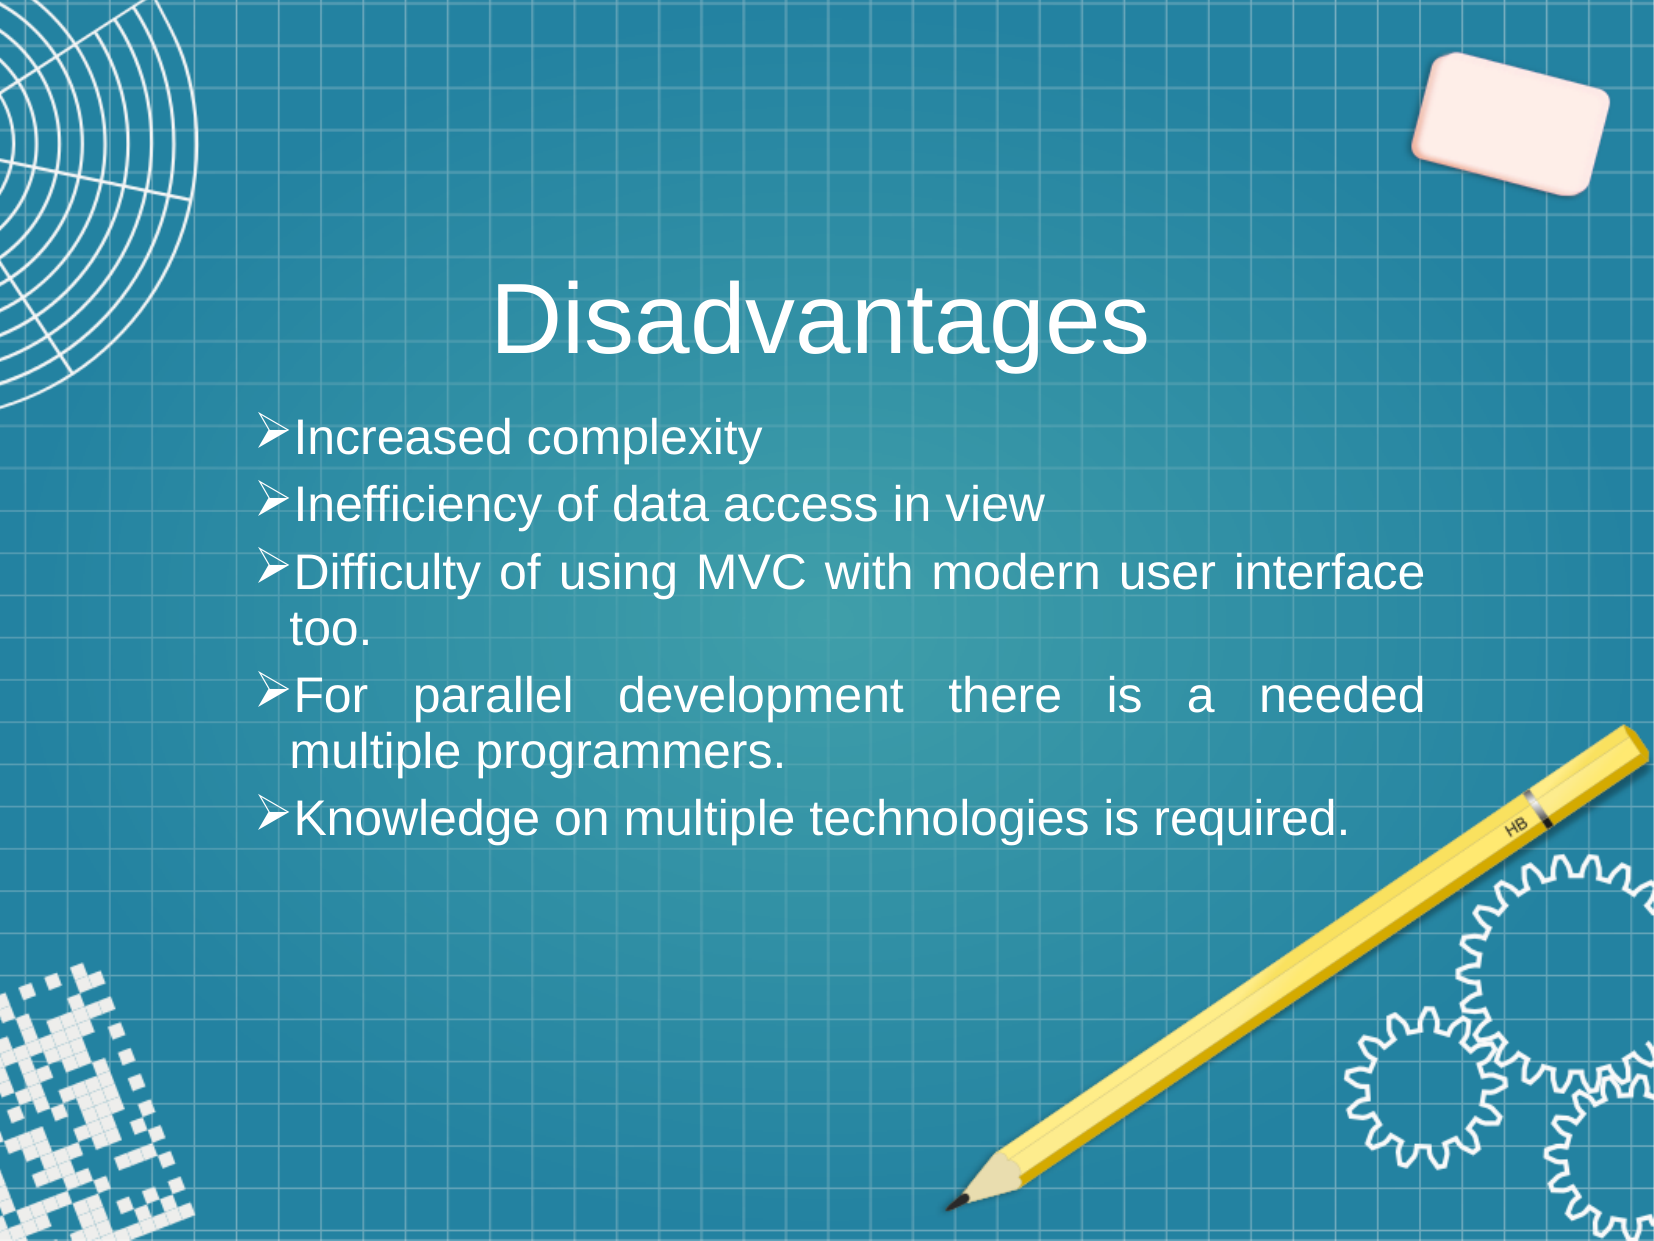

# Disadvantages
Increased complexity
Inefficiency of data access in view
Difficulty of using MVC with modern user interface too.
For parallel development there is a needed multiple programmers.
Knowledge on multiple technologies is required.